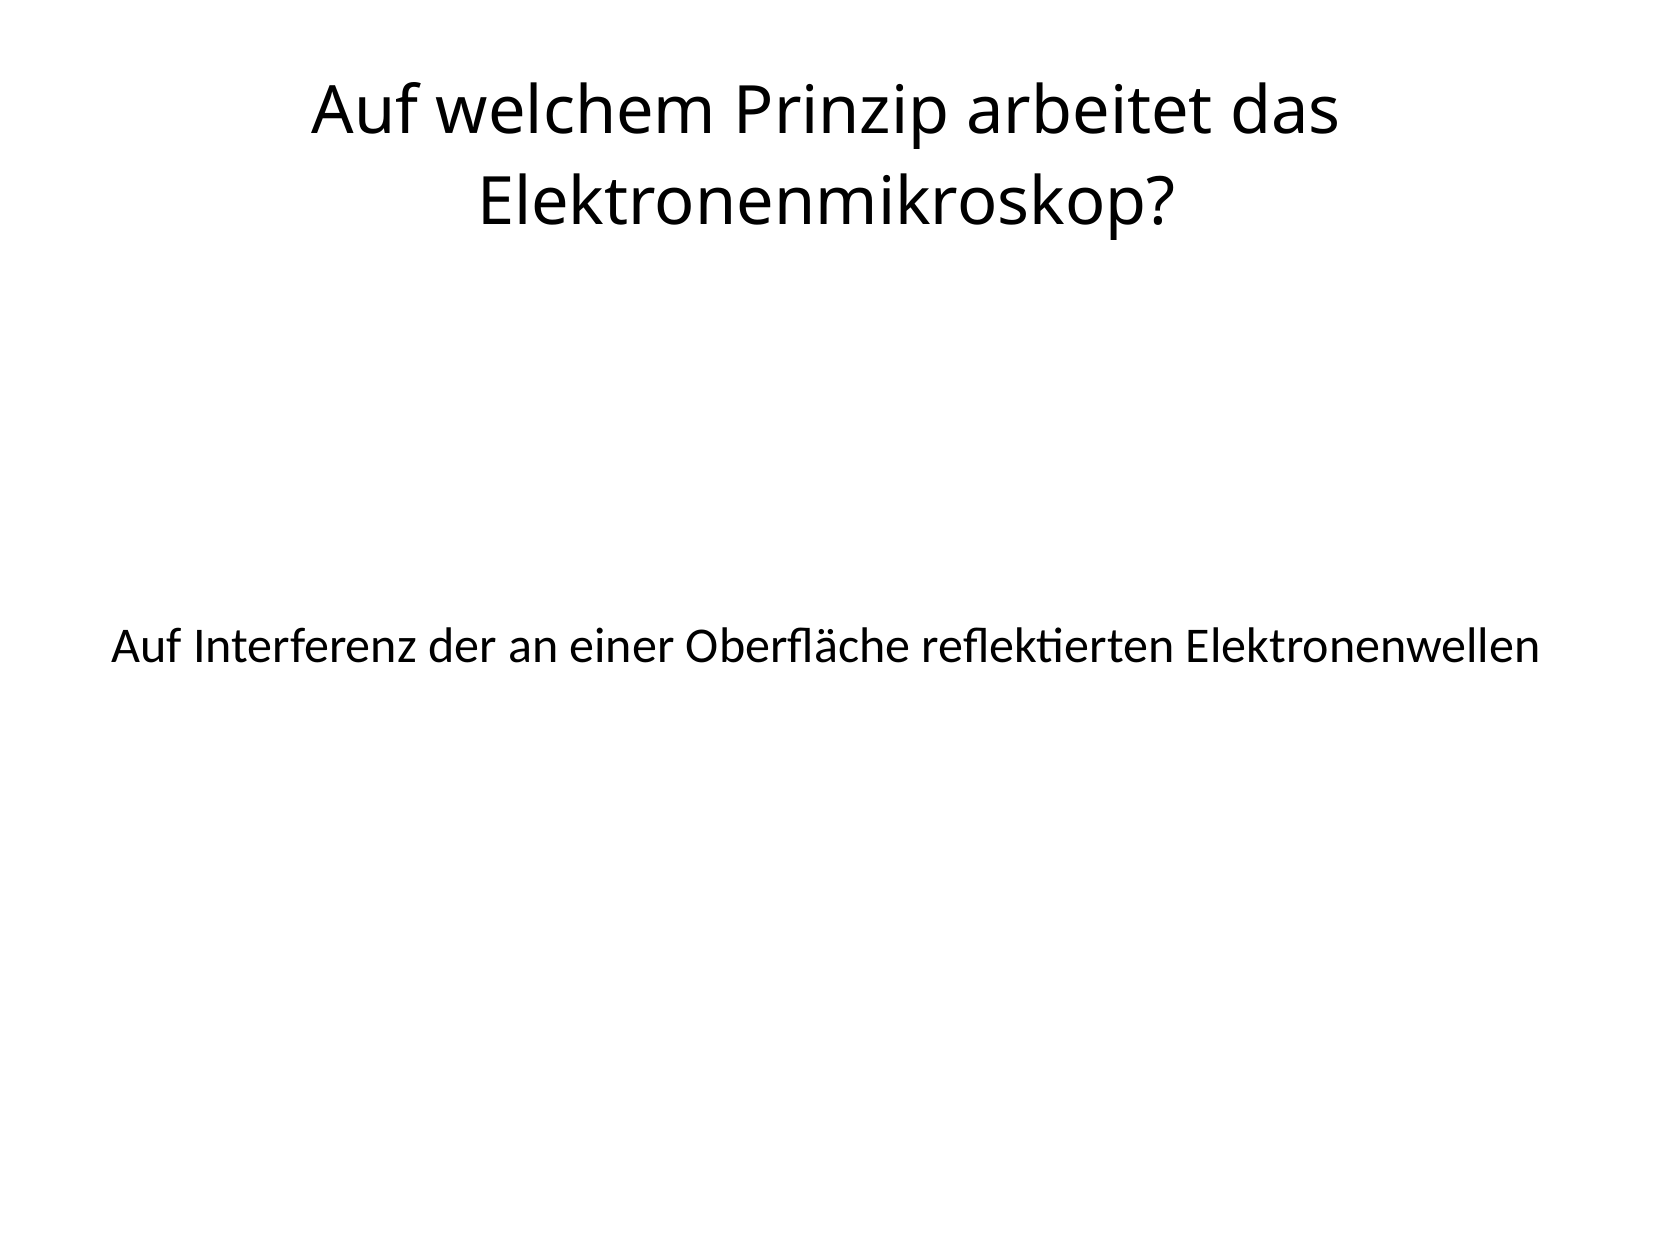

# Auf welchem Prinzip arbeitet das Elektronenmikroskop?
Auf Interferenz der an einer Oberfläche reflektierten Elektronenwellen